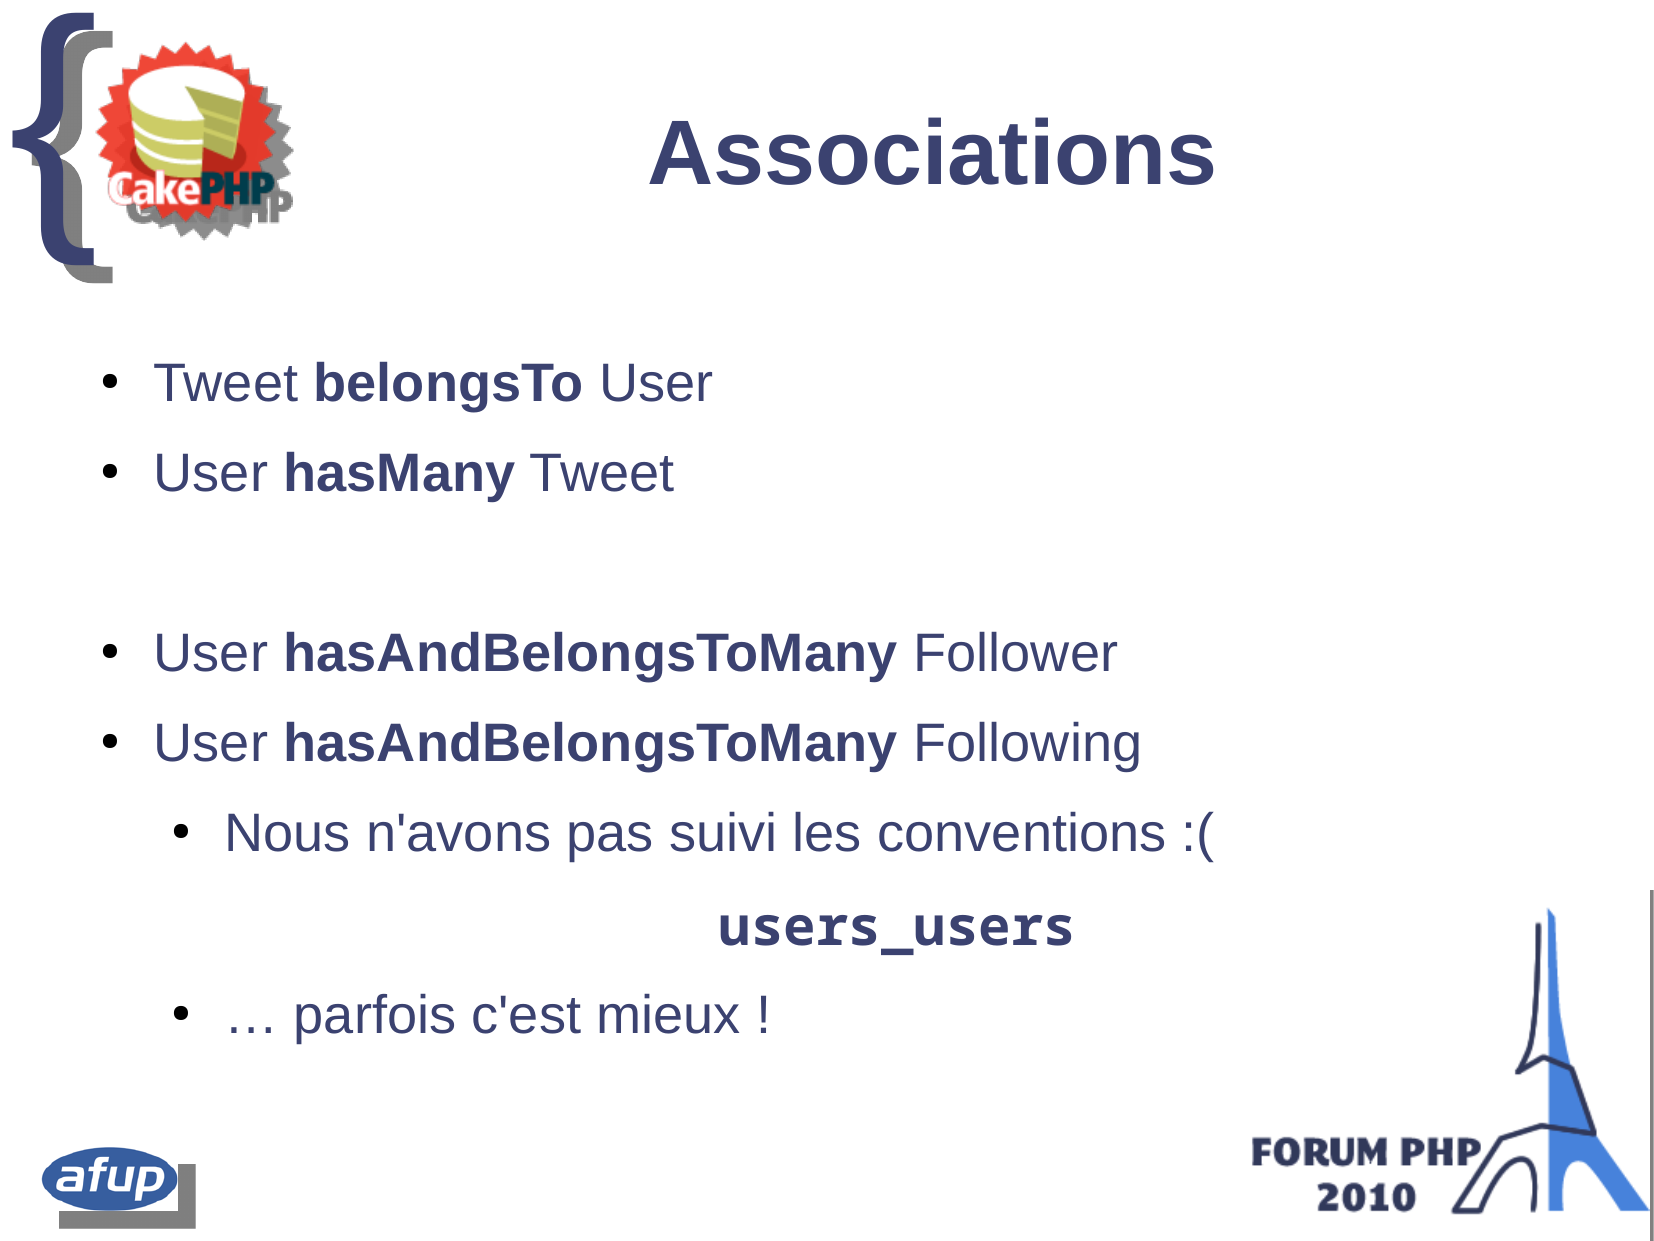

# Associations
Tweet belongsTo User
User hasMany Tweet
User hasAndBelongsToMany Follower
User hasAndBelongsToMany Following
Nous n'avons pas suivi les conventions :(
users_users
… parfois c'est mieux !